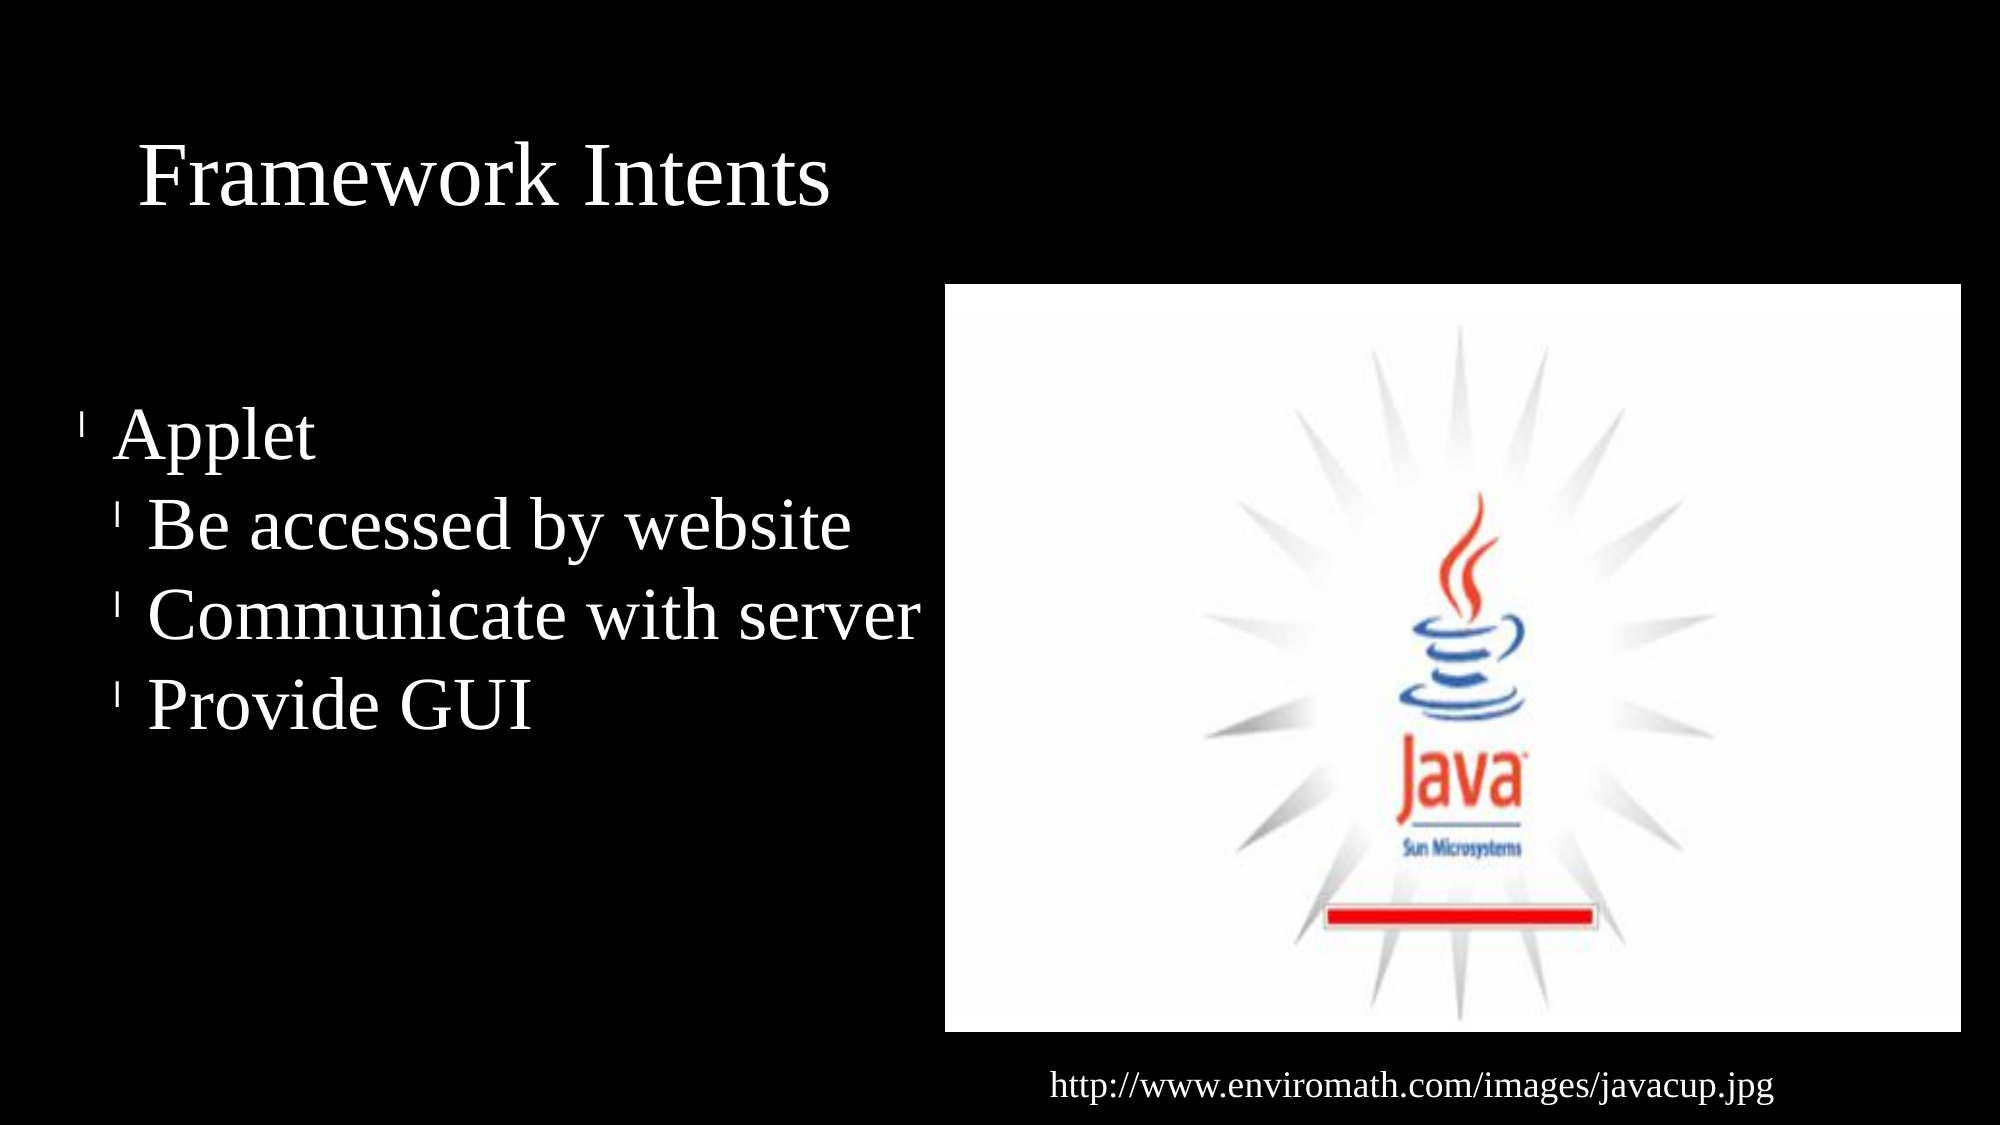

Framework Intents
Applet
Be accessed by website
Communicate with server
Provide GUI
http://www.enviromath.com/images/javacup.jpg